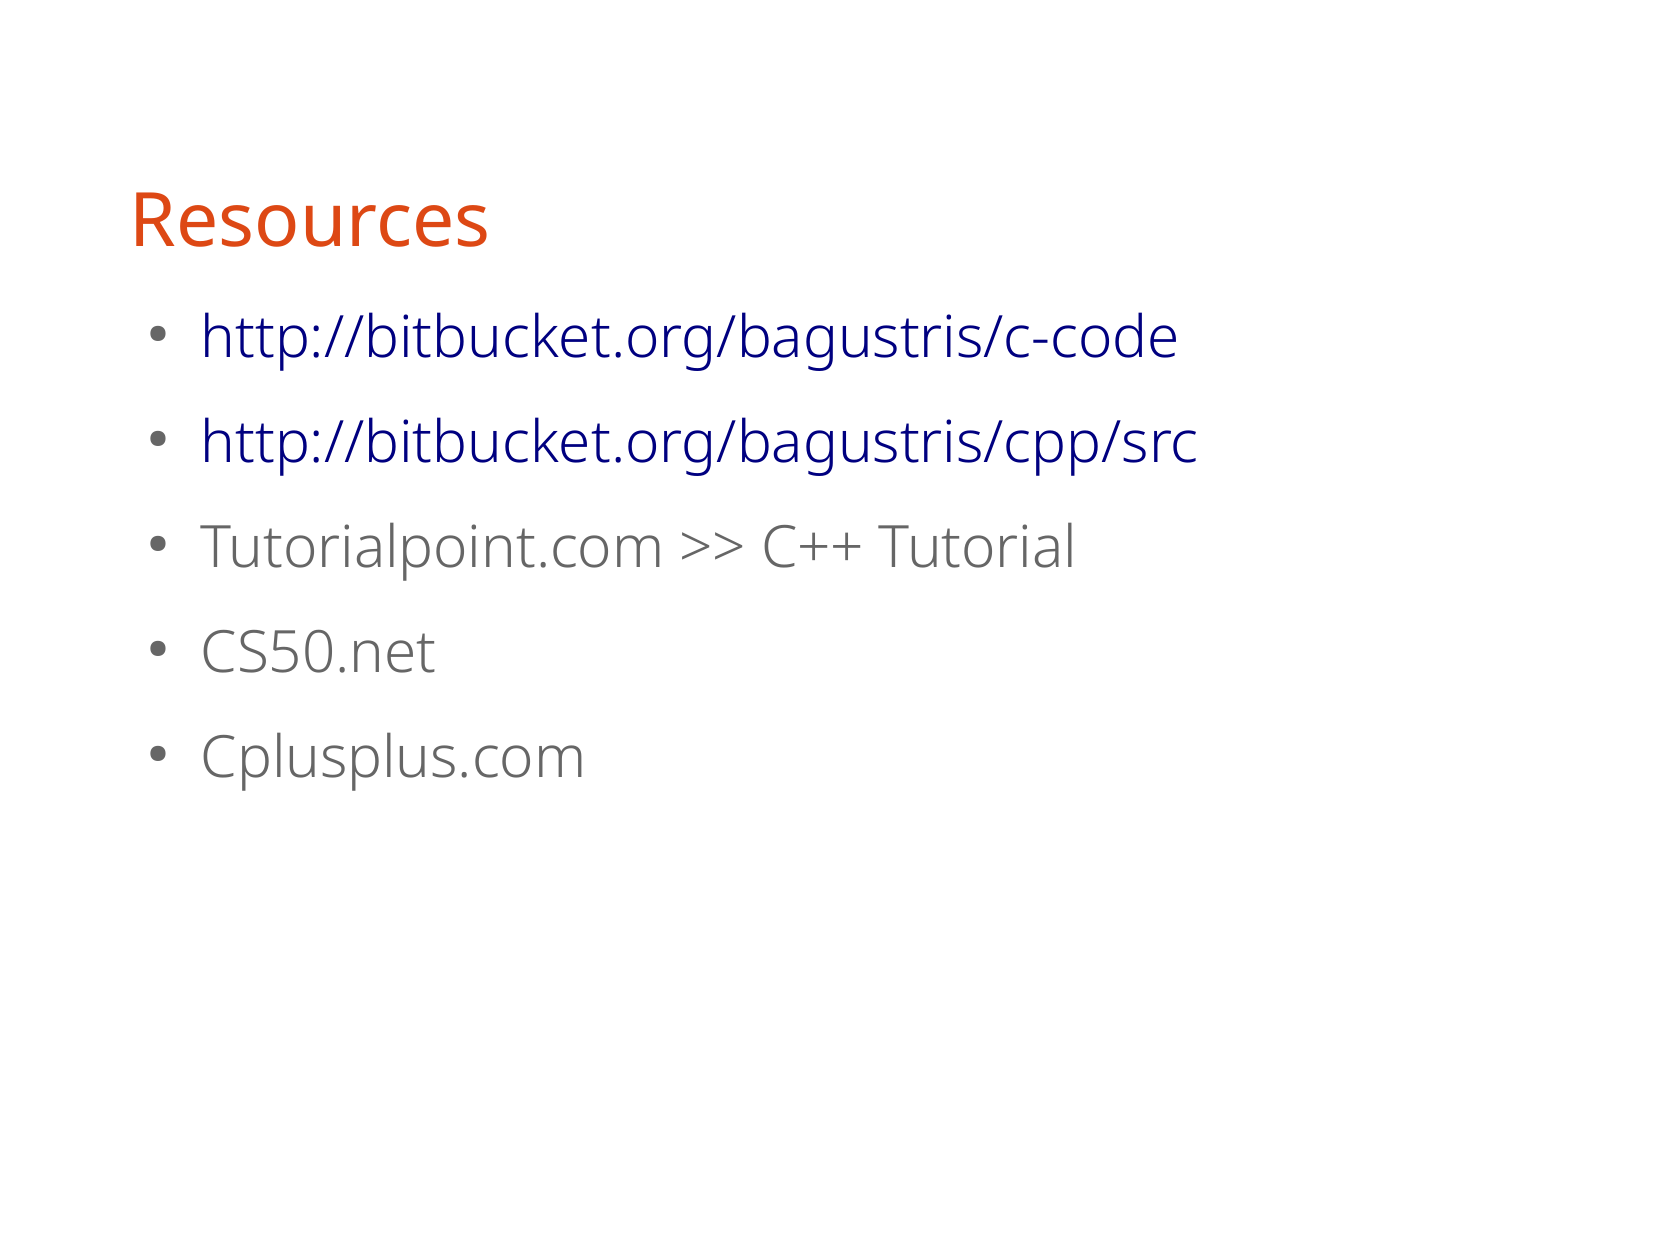

# Resources
http://bitbucket.org/bagustris/c-code
http://bitbucket.org/bagustris/cpp/src
Tutorialpoint.com >> C++ Tutorial
CS50.net
Cplusplus.com